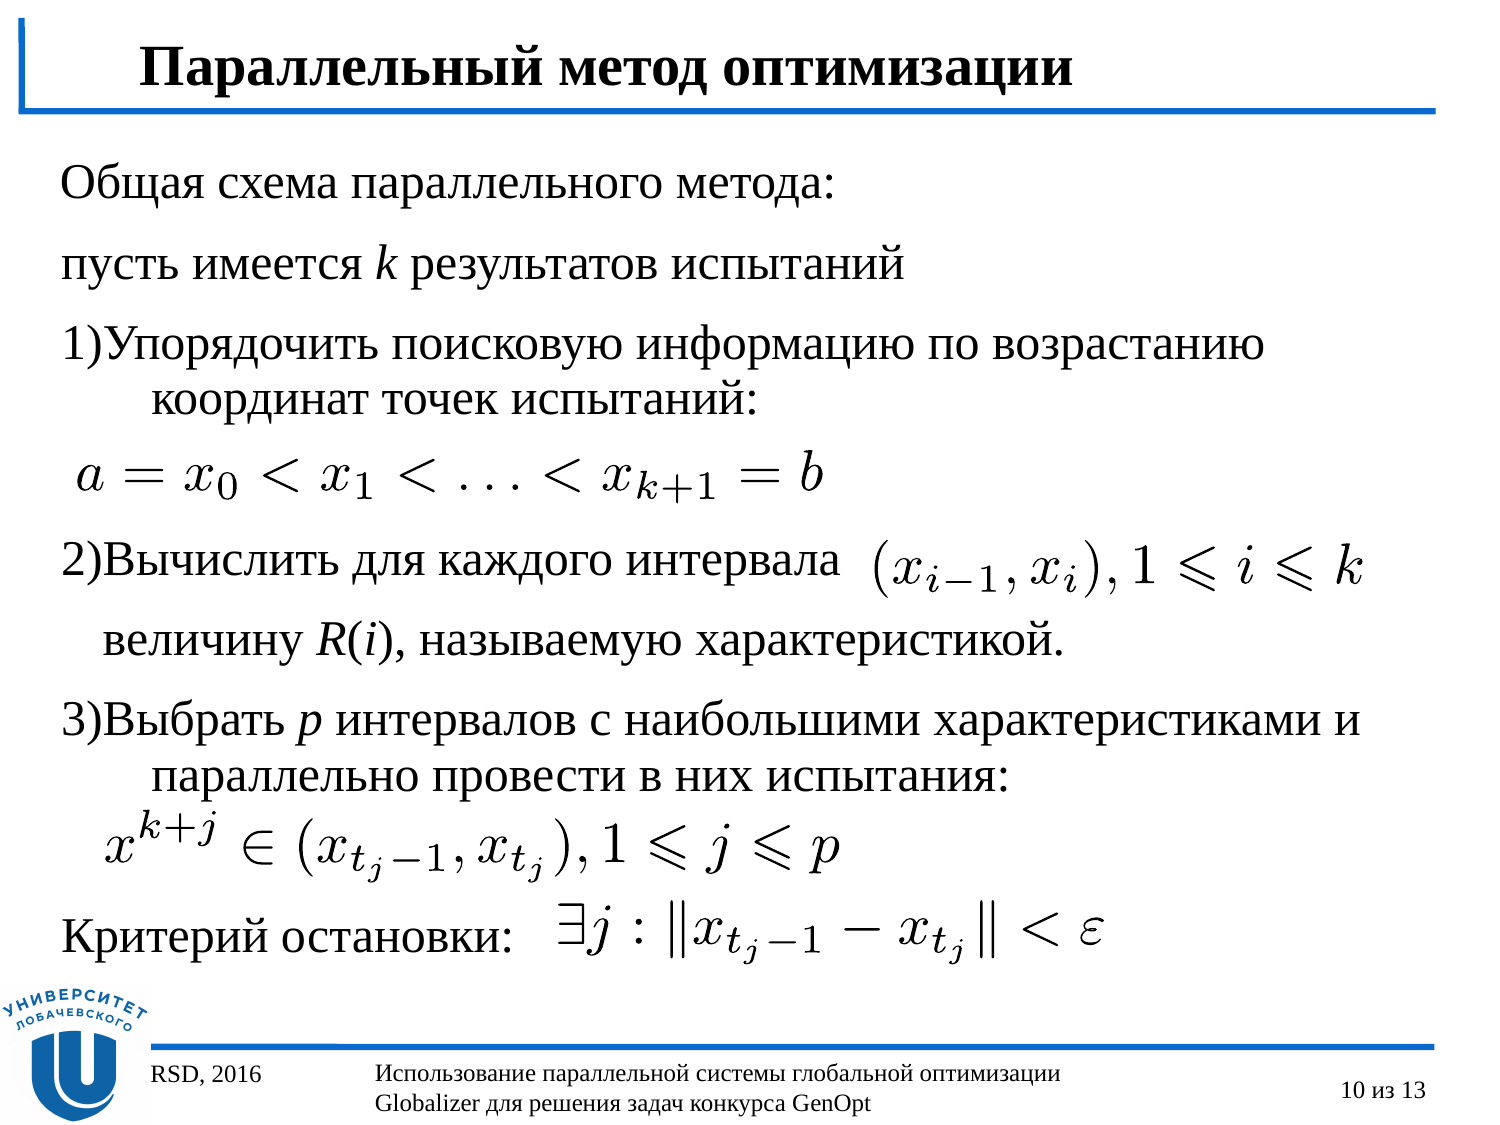

Параллельный метод оптимизации
Общая схема параллельного метода:
пусть имеется k результатов испытаний
Упорядочить поисковую информацию по возрастанию координат точек испытаний:
Вычислить для каждого интервала
величину R(i), называемую характеристикой.
Выбрать p интервалов с наибольшими характеристиками и параллельно провести в них испытания:
Критерий остановки: